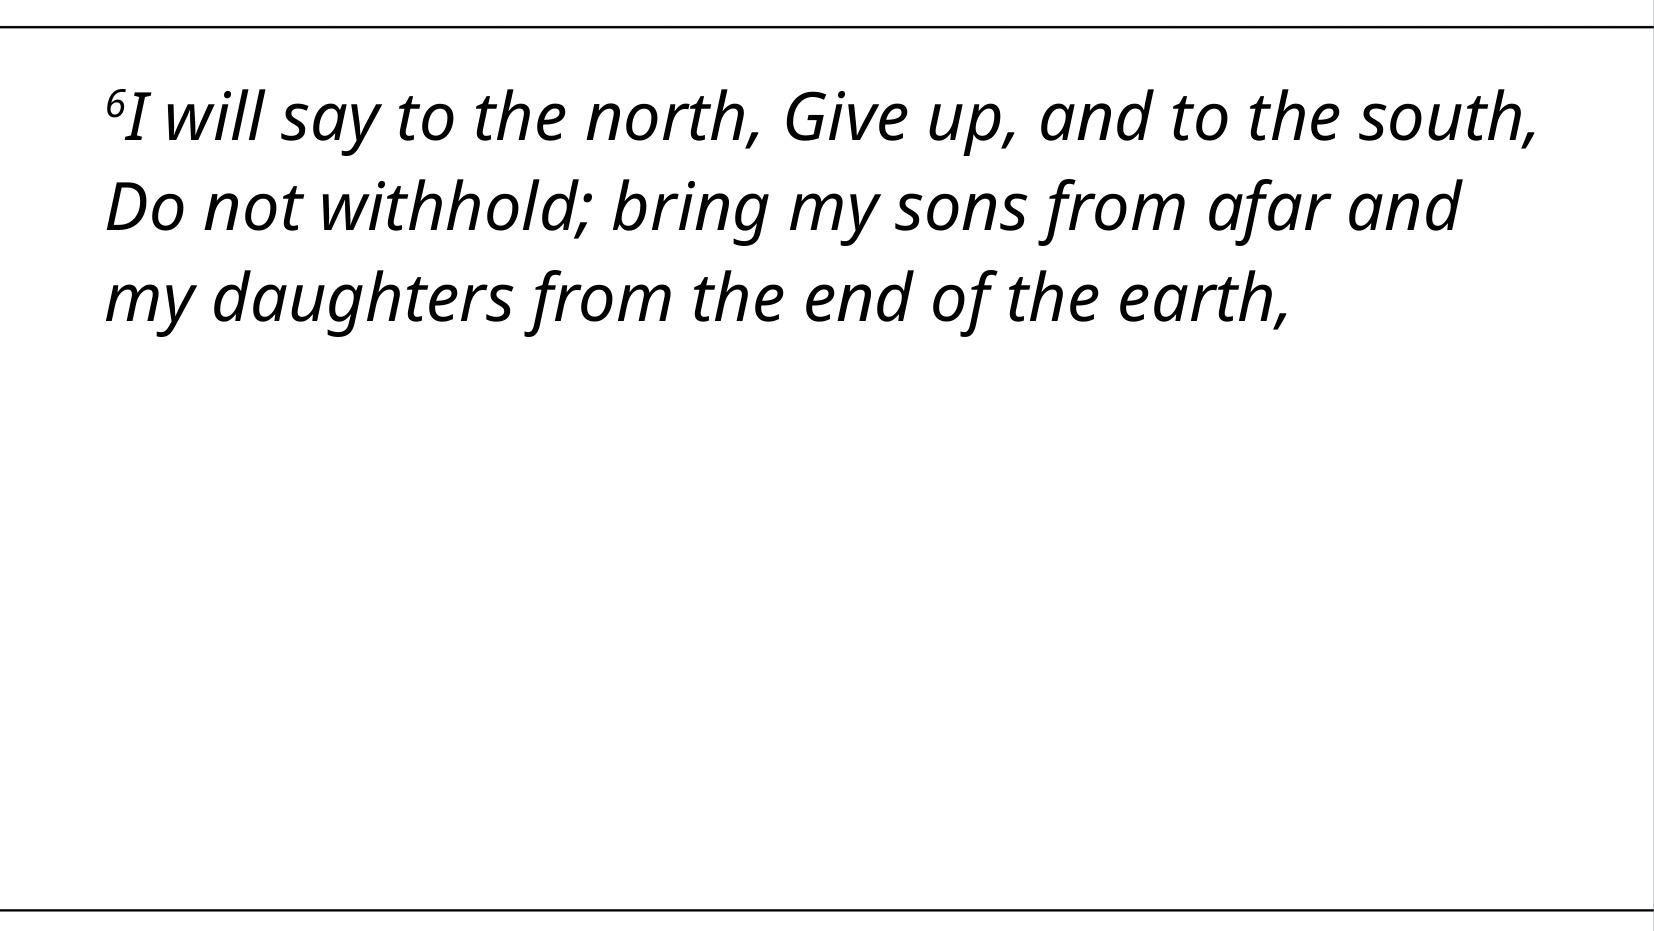

6I will say to the north, Give up, and to the south, Do not withhold; bring my sons from afar and my daughters from the end of the earth,